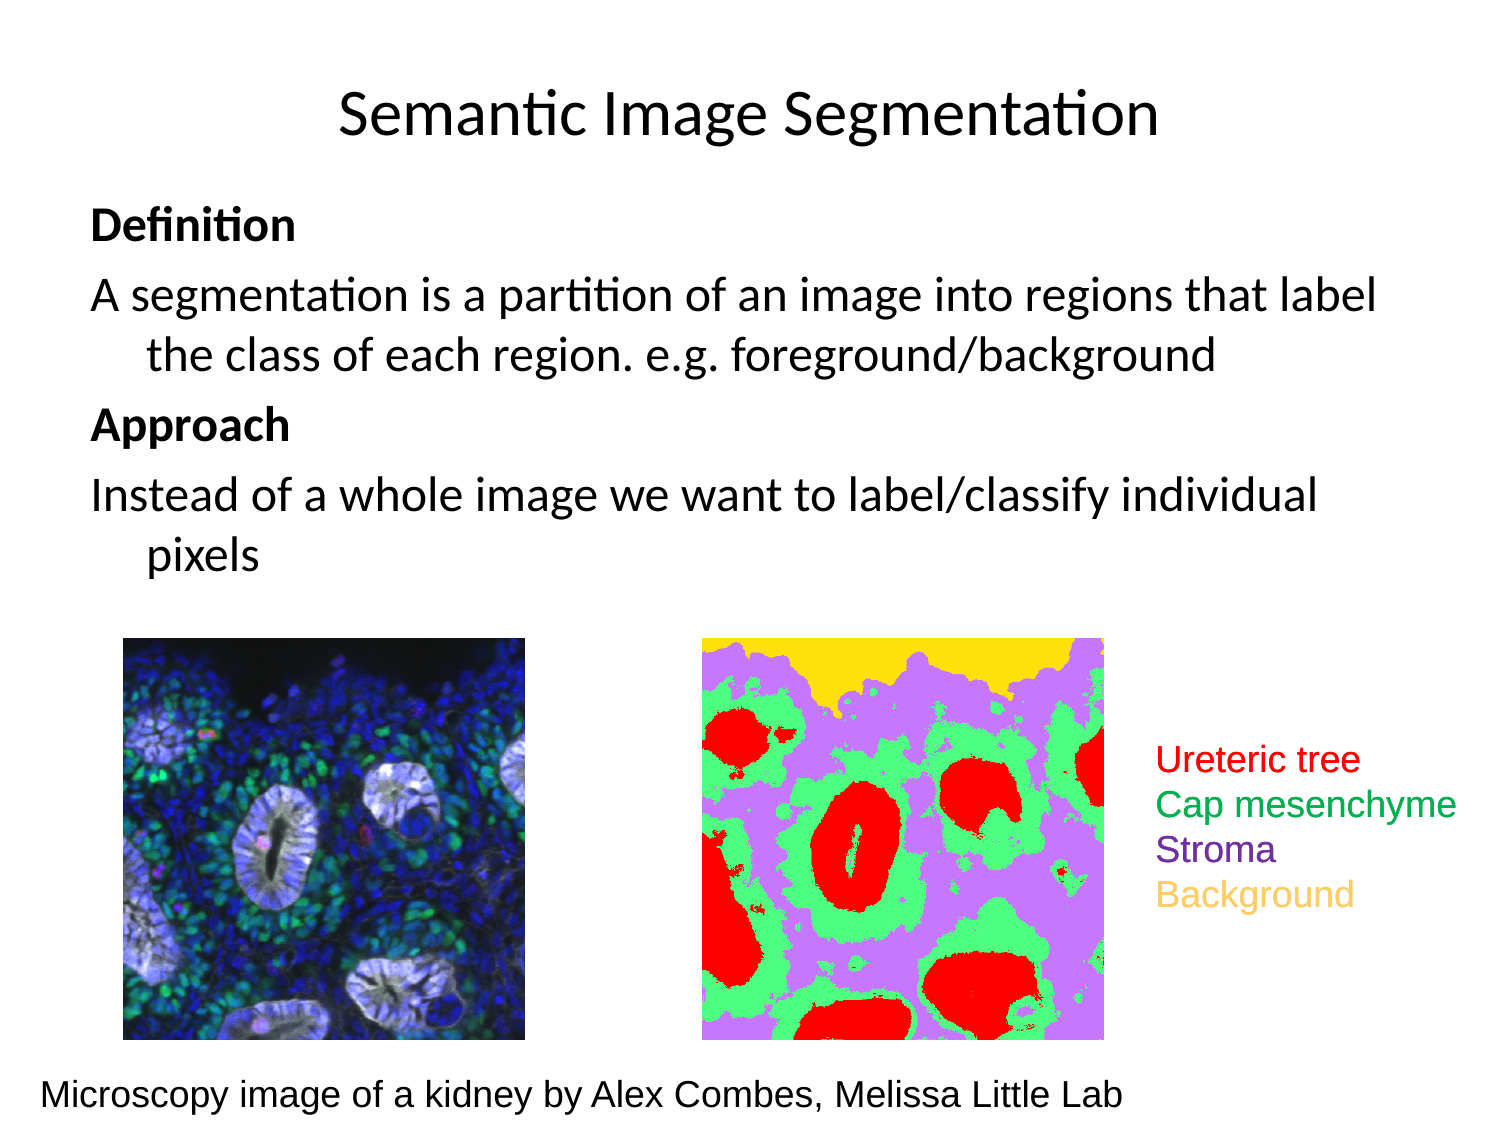

Semantic Image Segmentation
Definition
A segmentation is a partition of an image into regions that label the class of each region. e.g. foreground/background
Approach
Instead of a whole image we want to label/classify individual pixels
Ureteric tree
Cap mesenchyme
Stroma
Background
Ureteric tree
Cap mesenchyme
Stroma
Background
Microscopy image of a kidney by Alex Combes, Melissa Little Lab